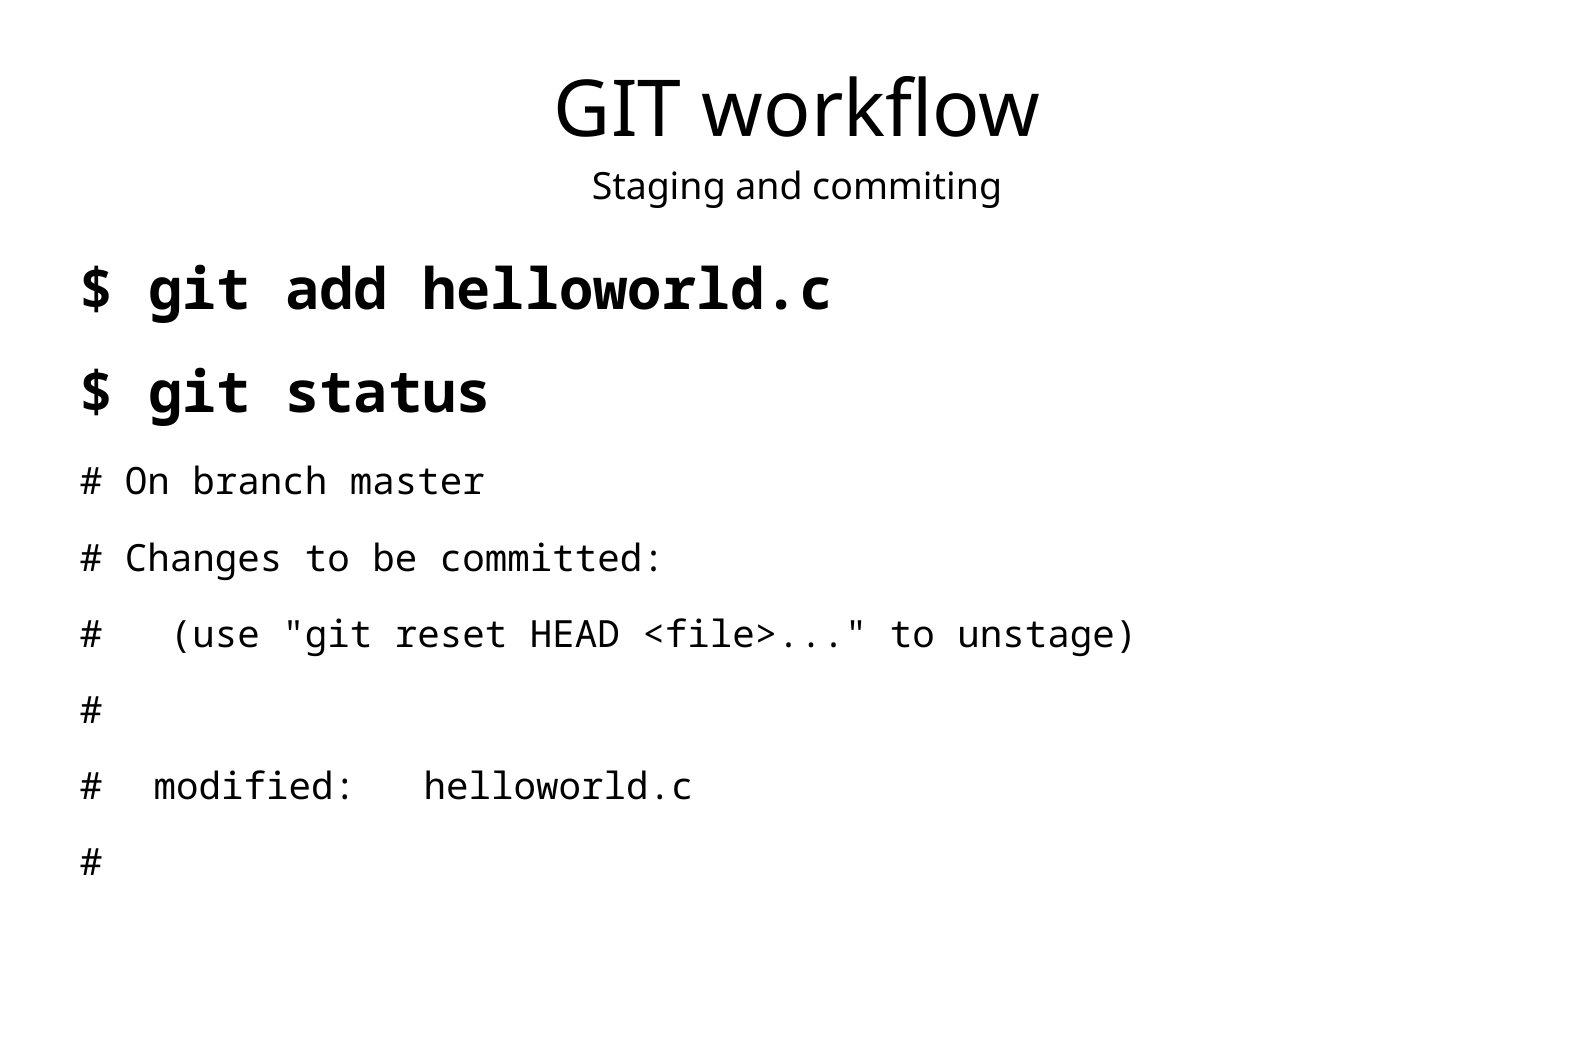

# GIT workflow Staging and commiting
$ git add helloworld.c
$ git status
# On branch master
# Changes to be committed:
# (use "git reset HEAD <file>..." to unstage)
#
#	modified: helloworld.c
#